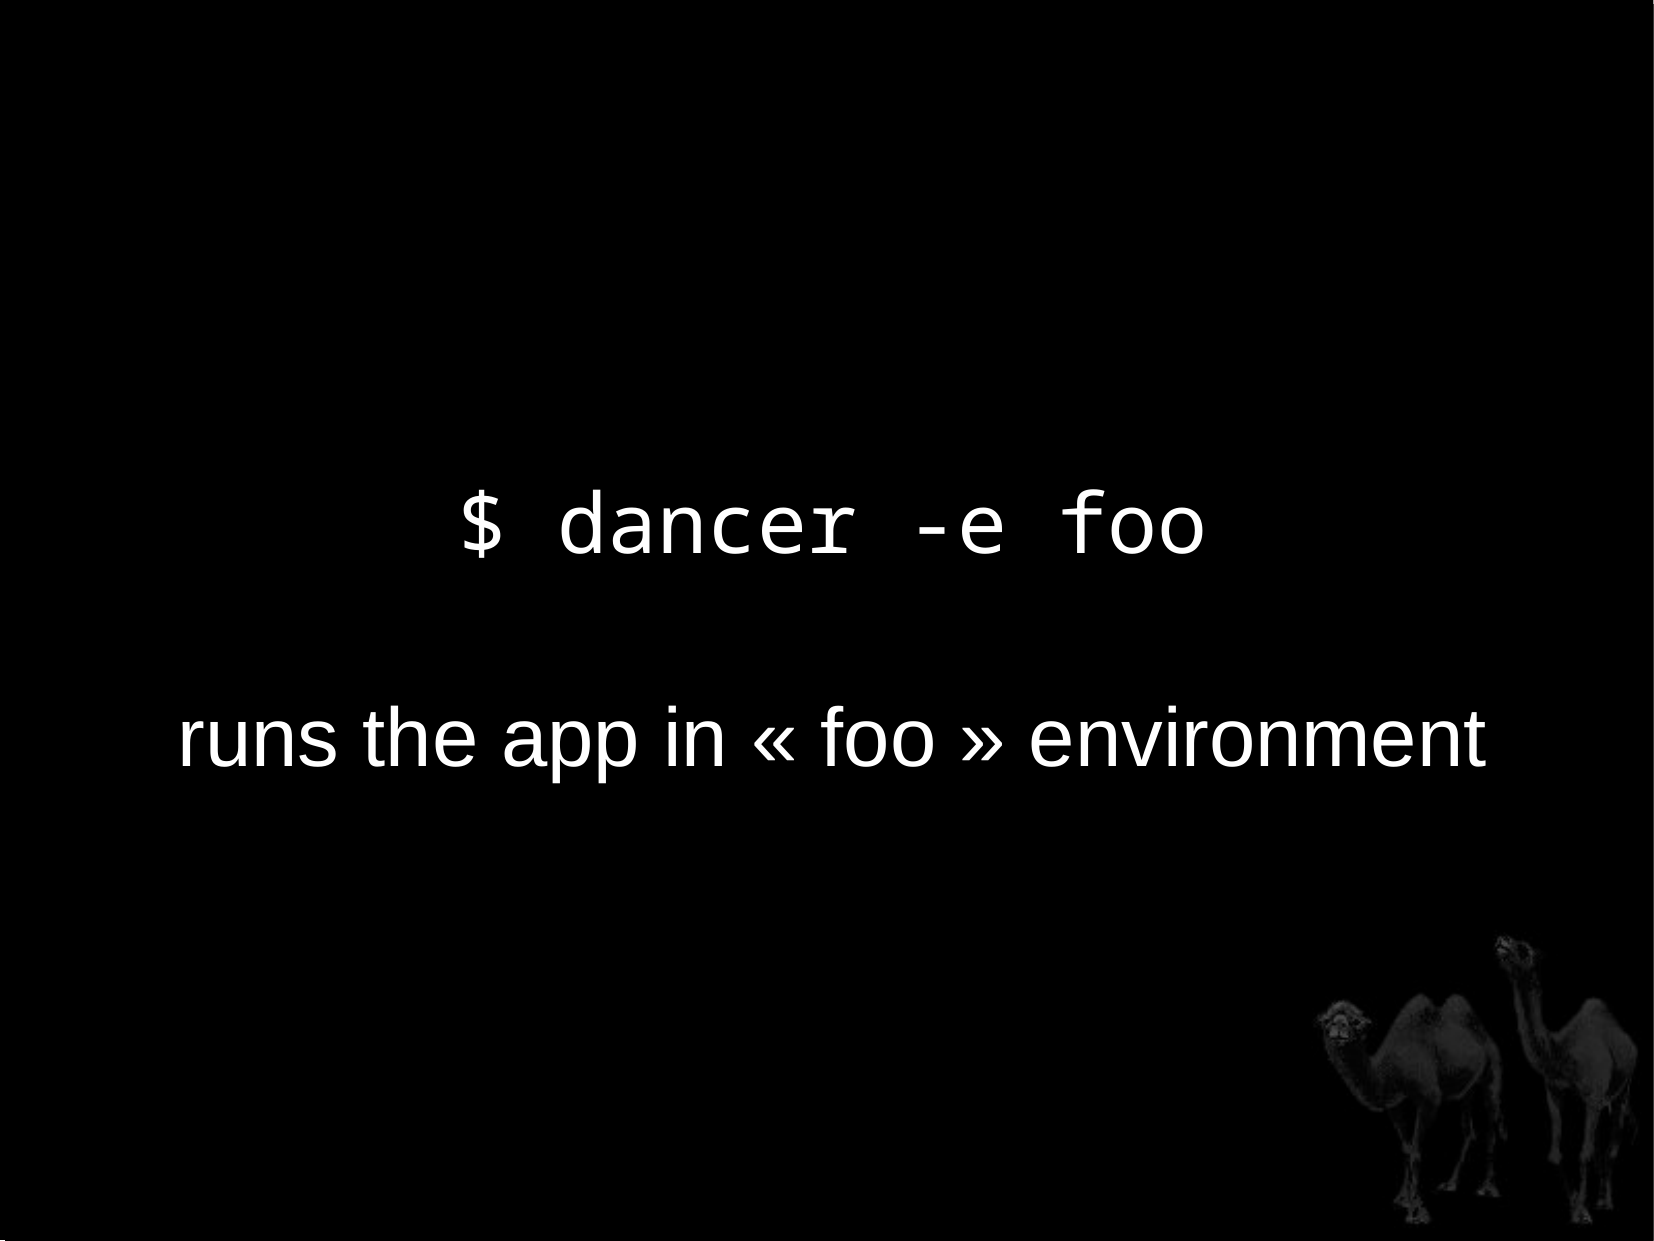

# $ dancer -e foo
runs the app in « foo » environment